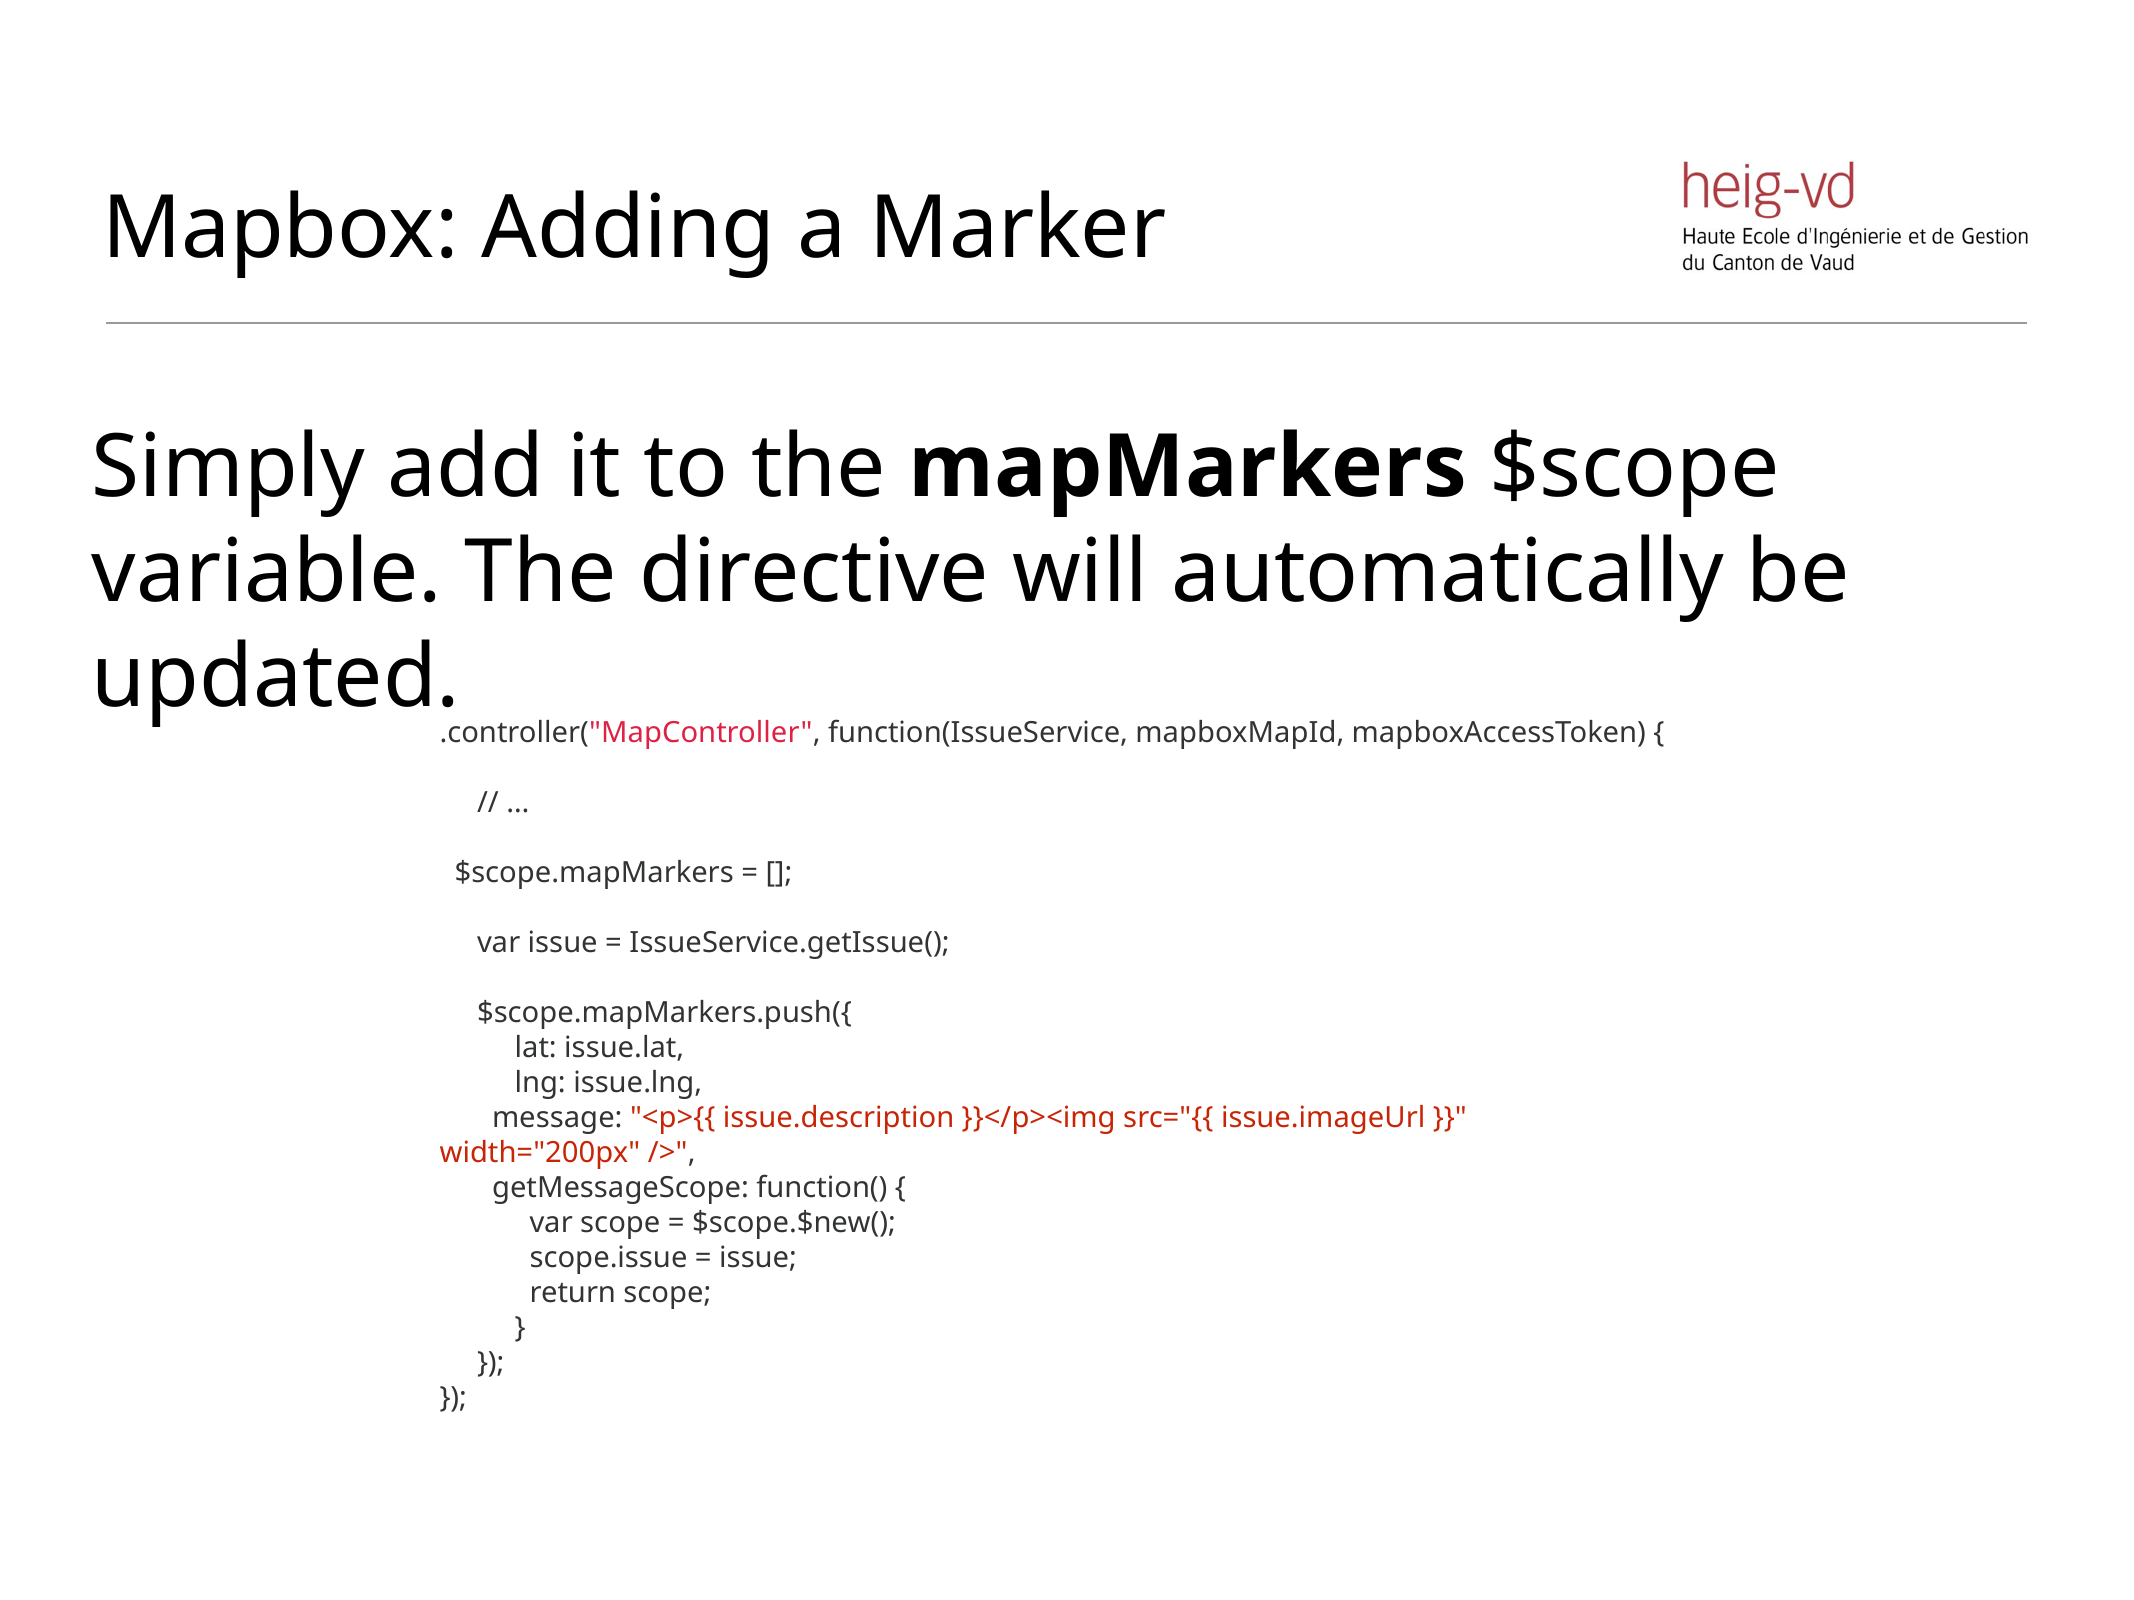

# Mapbox: Adding a Marker
Simply add it to the mapMarkers $scope variable. The directive will automatically be updated.
.controller("MapController", function(IssueService, mapboxMapId, mapboxAccessToken) {
// …
 $scope.mapMarkers = [];
var issue = IssueService.getIssue();
$scope.mapMarkers.push({
lat: issue.lat,
lng: issue.lng,
 message: "<p>{{ issue.description }}</p><img src="{{ issue.imageUrl }}" width="200px" />",
 getMessageScope: function() {
 var scope = $scope.$new();
 scope.issue = issue;
 return scope;
}
});
});